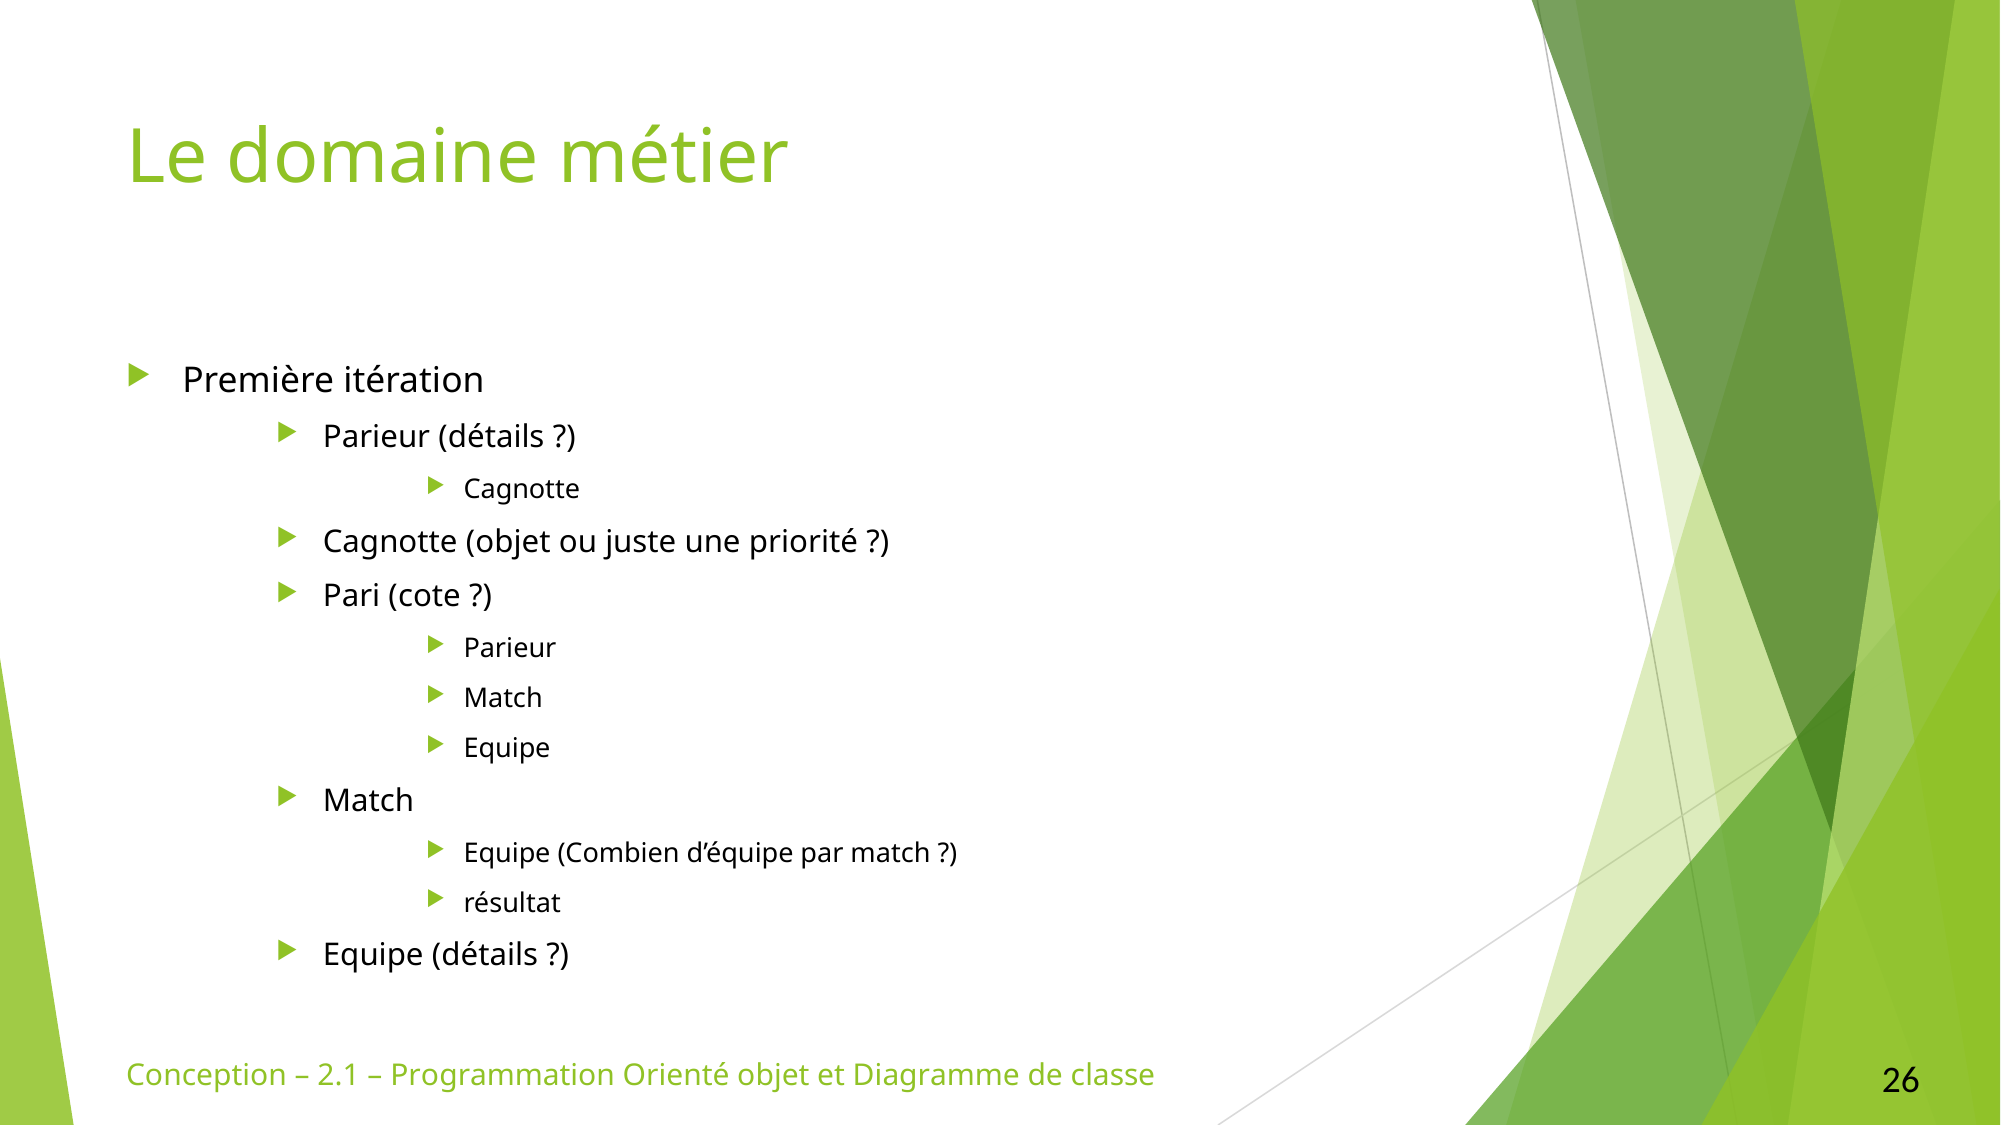

# Le domaine métier
Première itération
Parieur (détails ?)
Cagnotte
Cagnotte (objet ou juste une priorité ?)
Pari (cote ?)
Parieur
Match
Equipe
Match
Equipe (Combien d’équipe par match ?)
résultat
Equipe (détails ?)
Conception – 2.1 – Programmation Orienté objet et Diagramme de classe